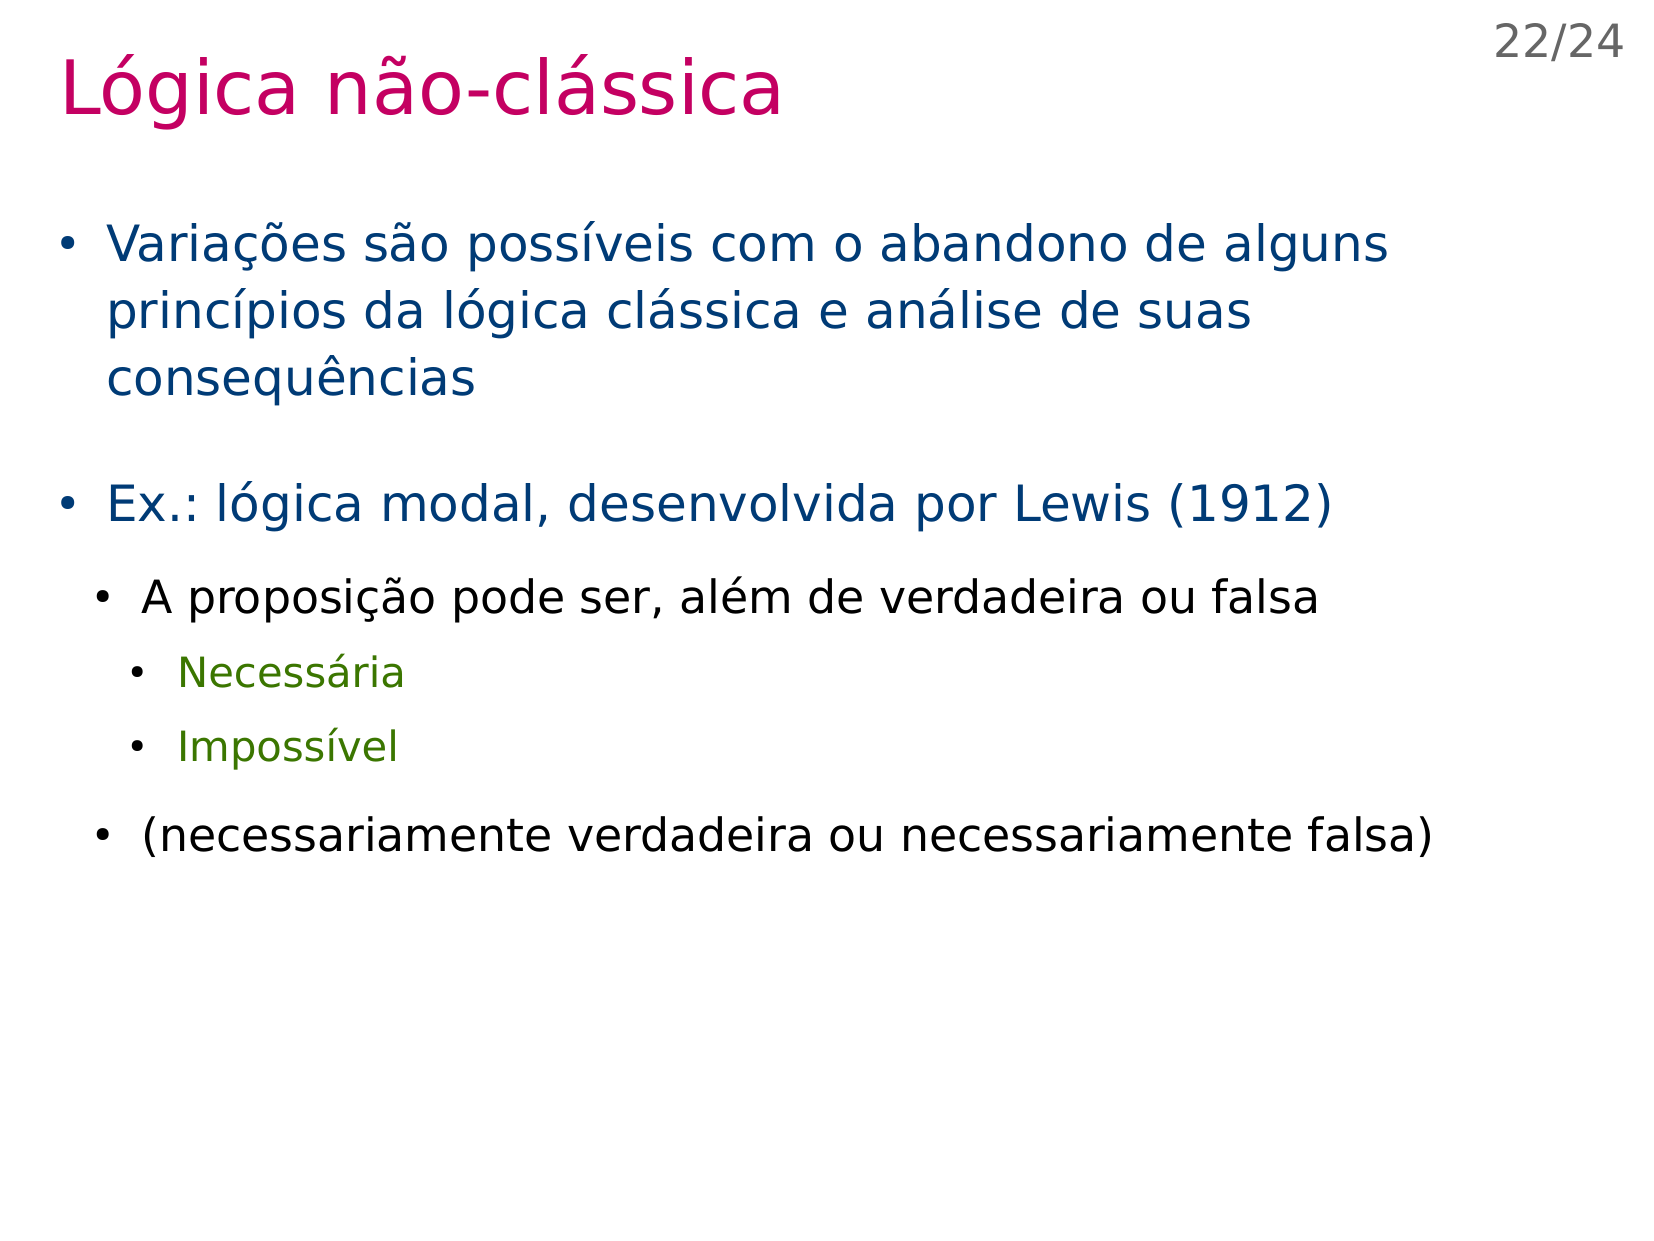

22
# Lógica não-clássica
Variações são possíveis com o abandono de alguns princípios da lógica clássica e análise de suas consequências
Ex.: lógica modal, desenvolvida por Lewis (1912)
A proposição pode ser, além de verdadeira ou falsa
Necessária
Impossível
(necessariamente verdadeira ou necessariamente falsa)